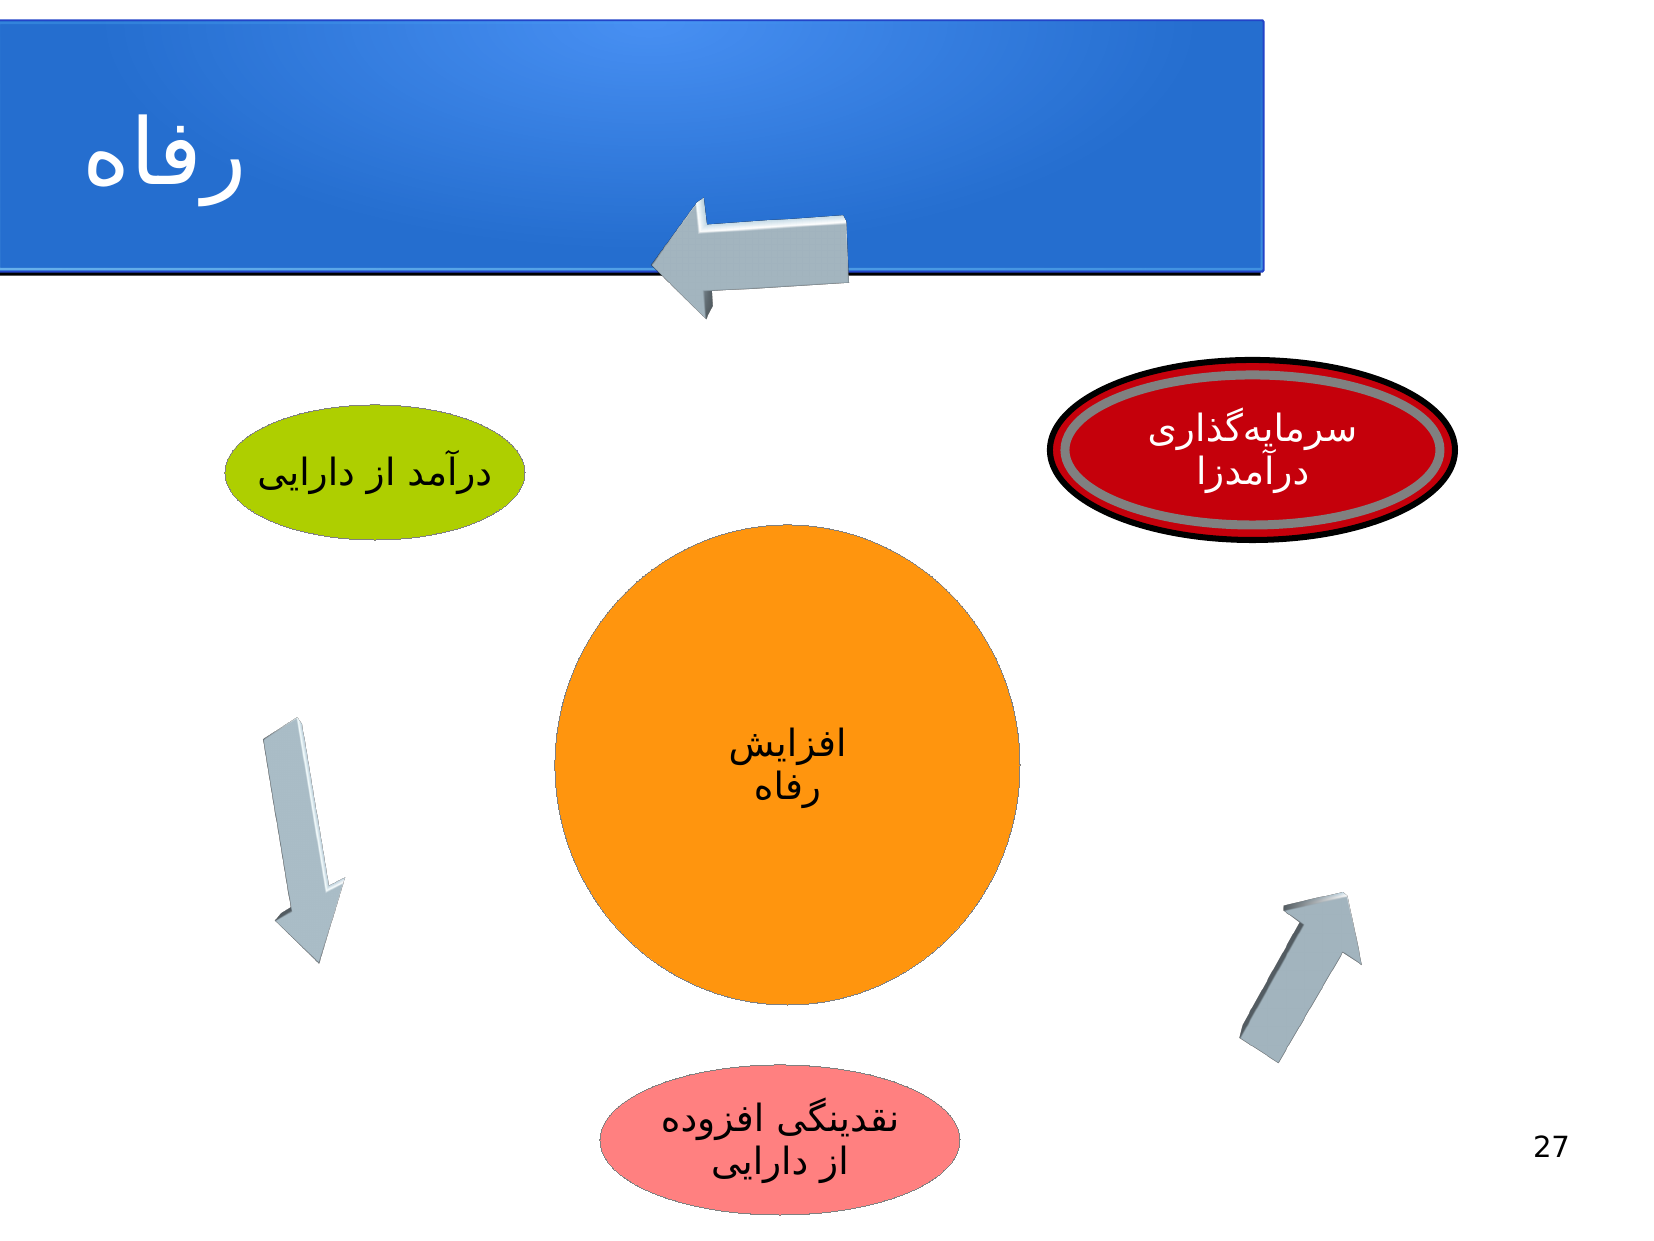

# رفاه
سرمایه‌گذاری
درآمدزا
درآمد از دارایی
افزایش
رفاه
نقدینگی افزوده
از دارایی
27